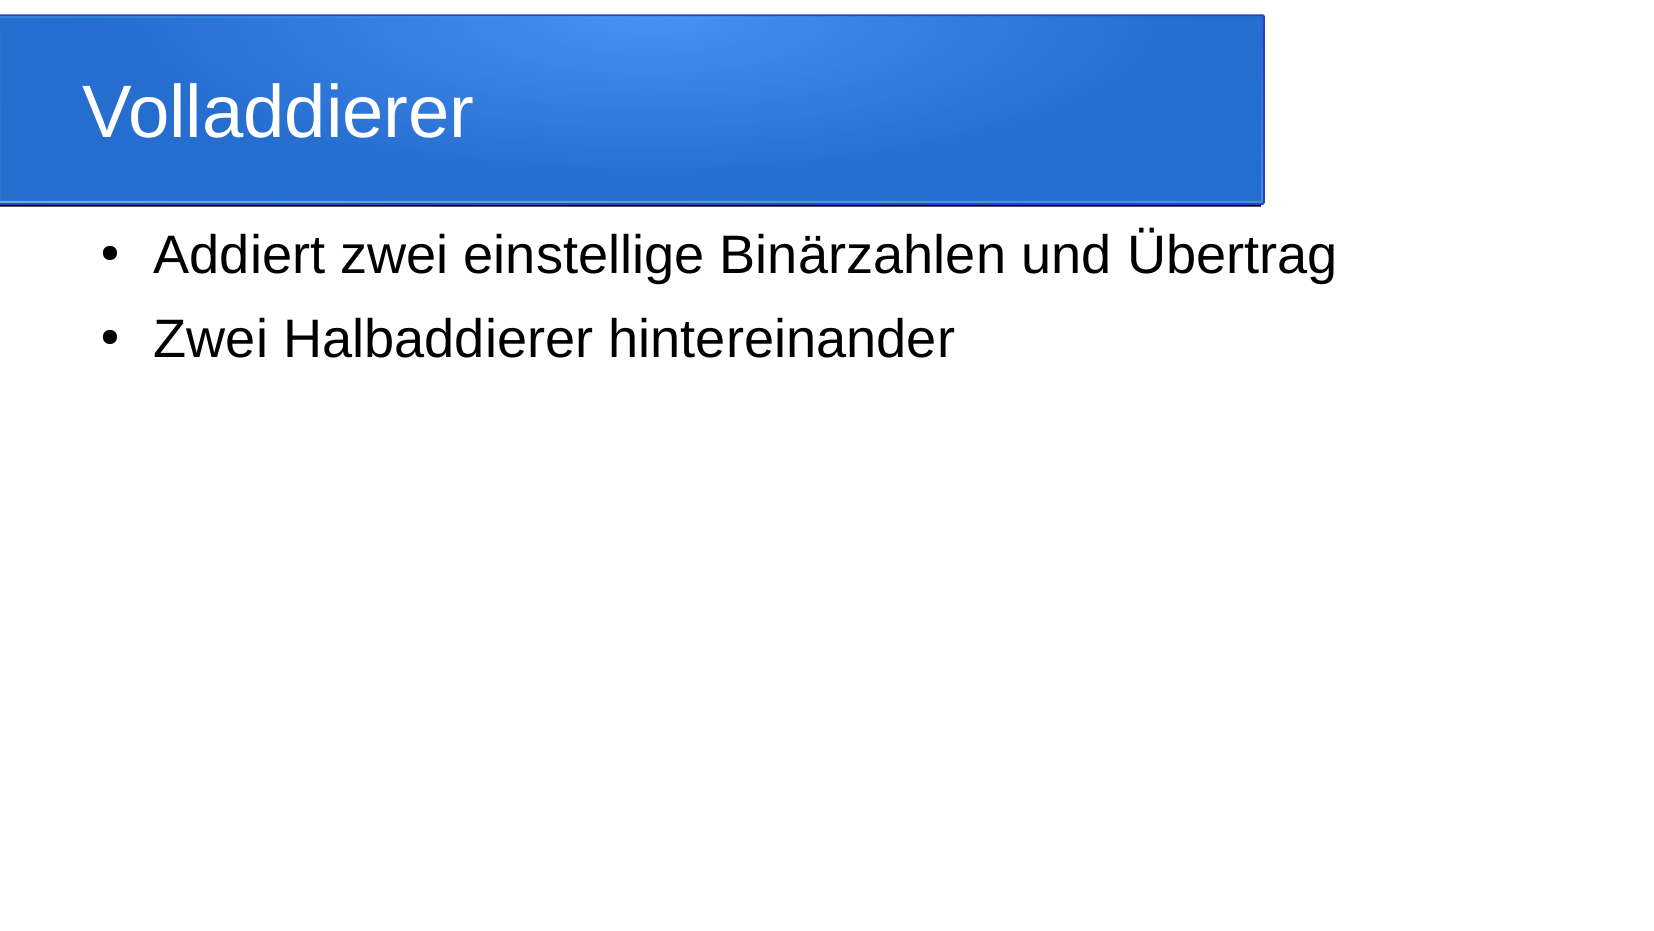

# Volladdierer
Addiert zwei einstellige Binärzahlen und Übertrag
Zwei Halbaddierer hintereinander